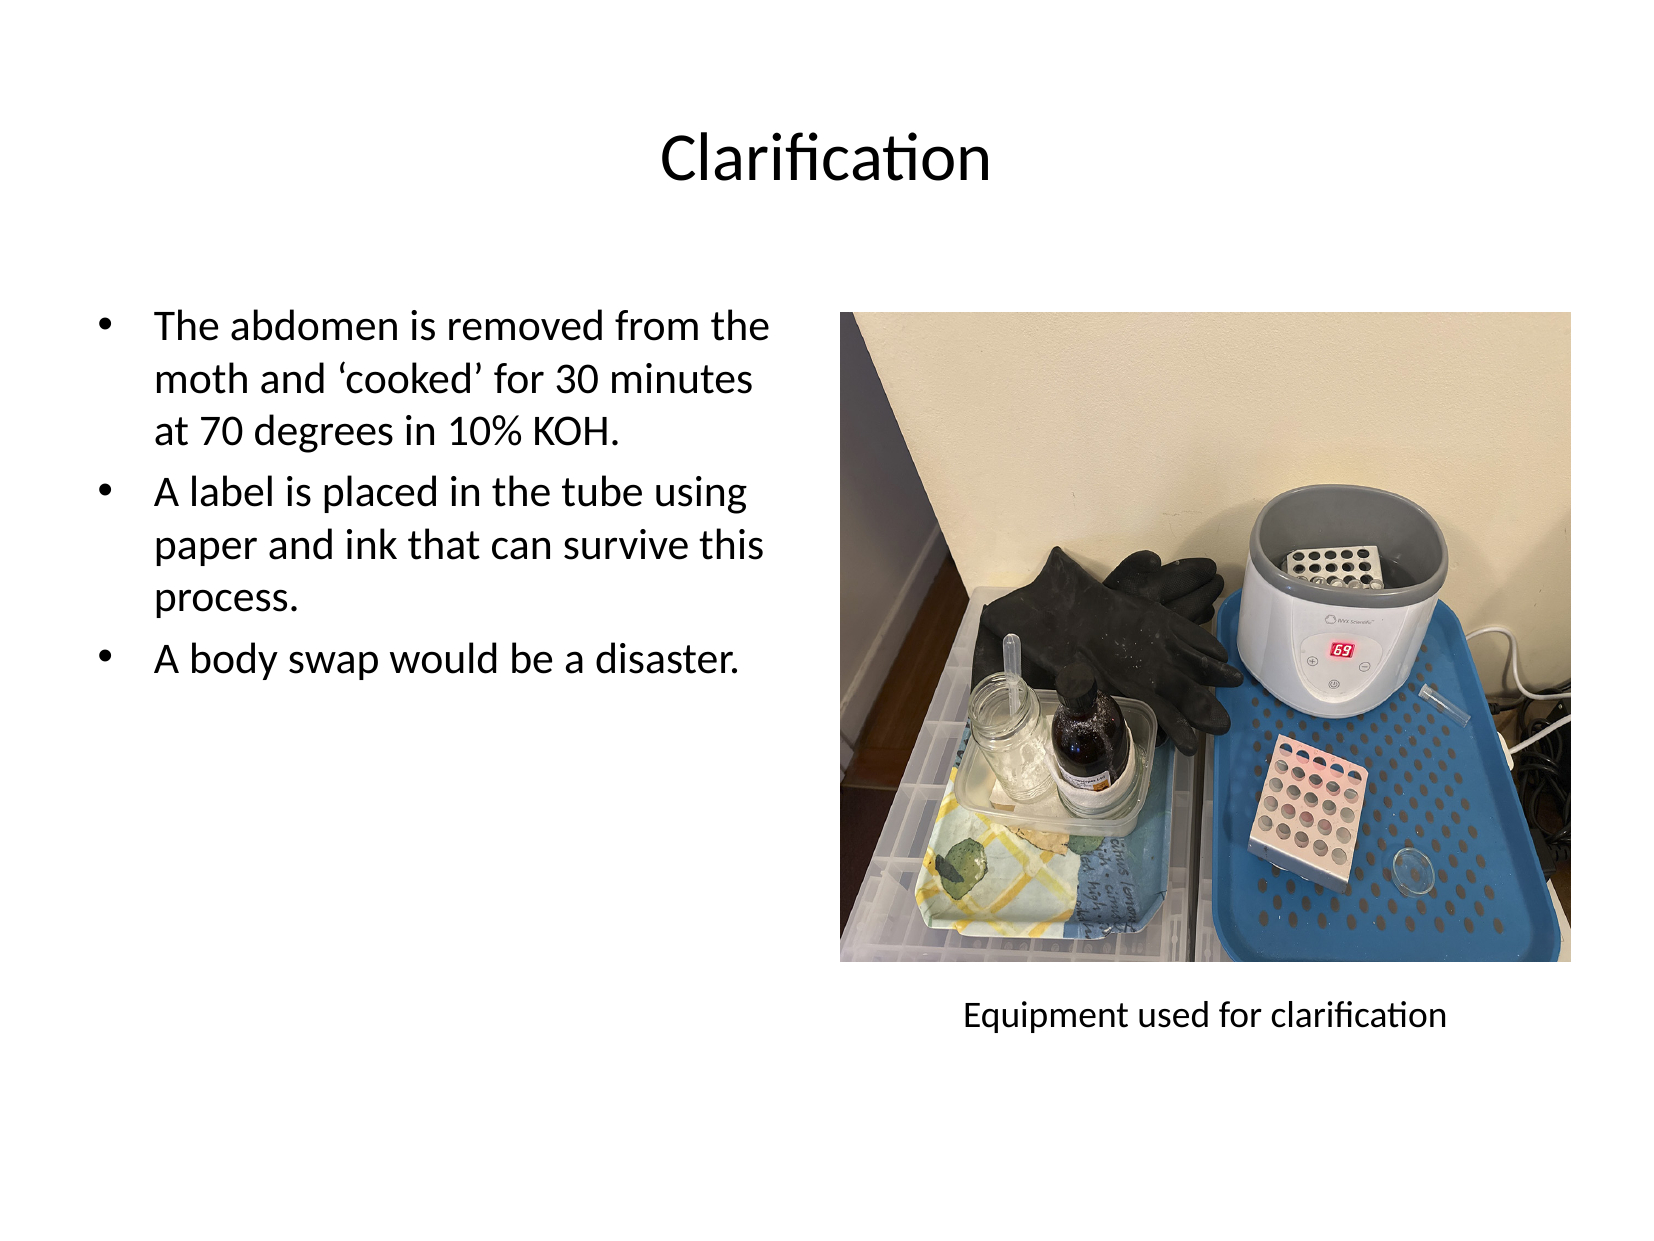

# Clarification
The abdomen is removed from the moth and ‘cooked’ for 30 minutes at 70 degrees in 10% KOH.
A label is placed in the tube using paper and ink that can survive this process.
A body swap would be a disaster.
Equipment used for clarification